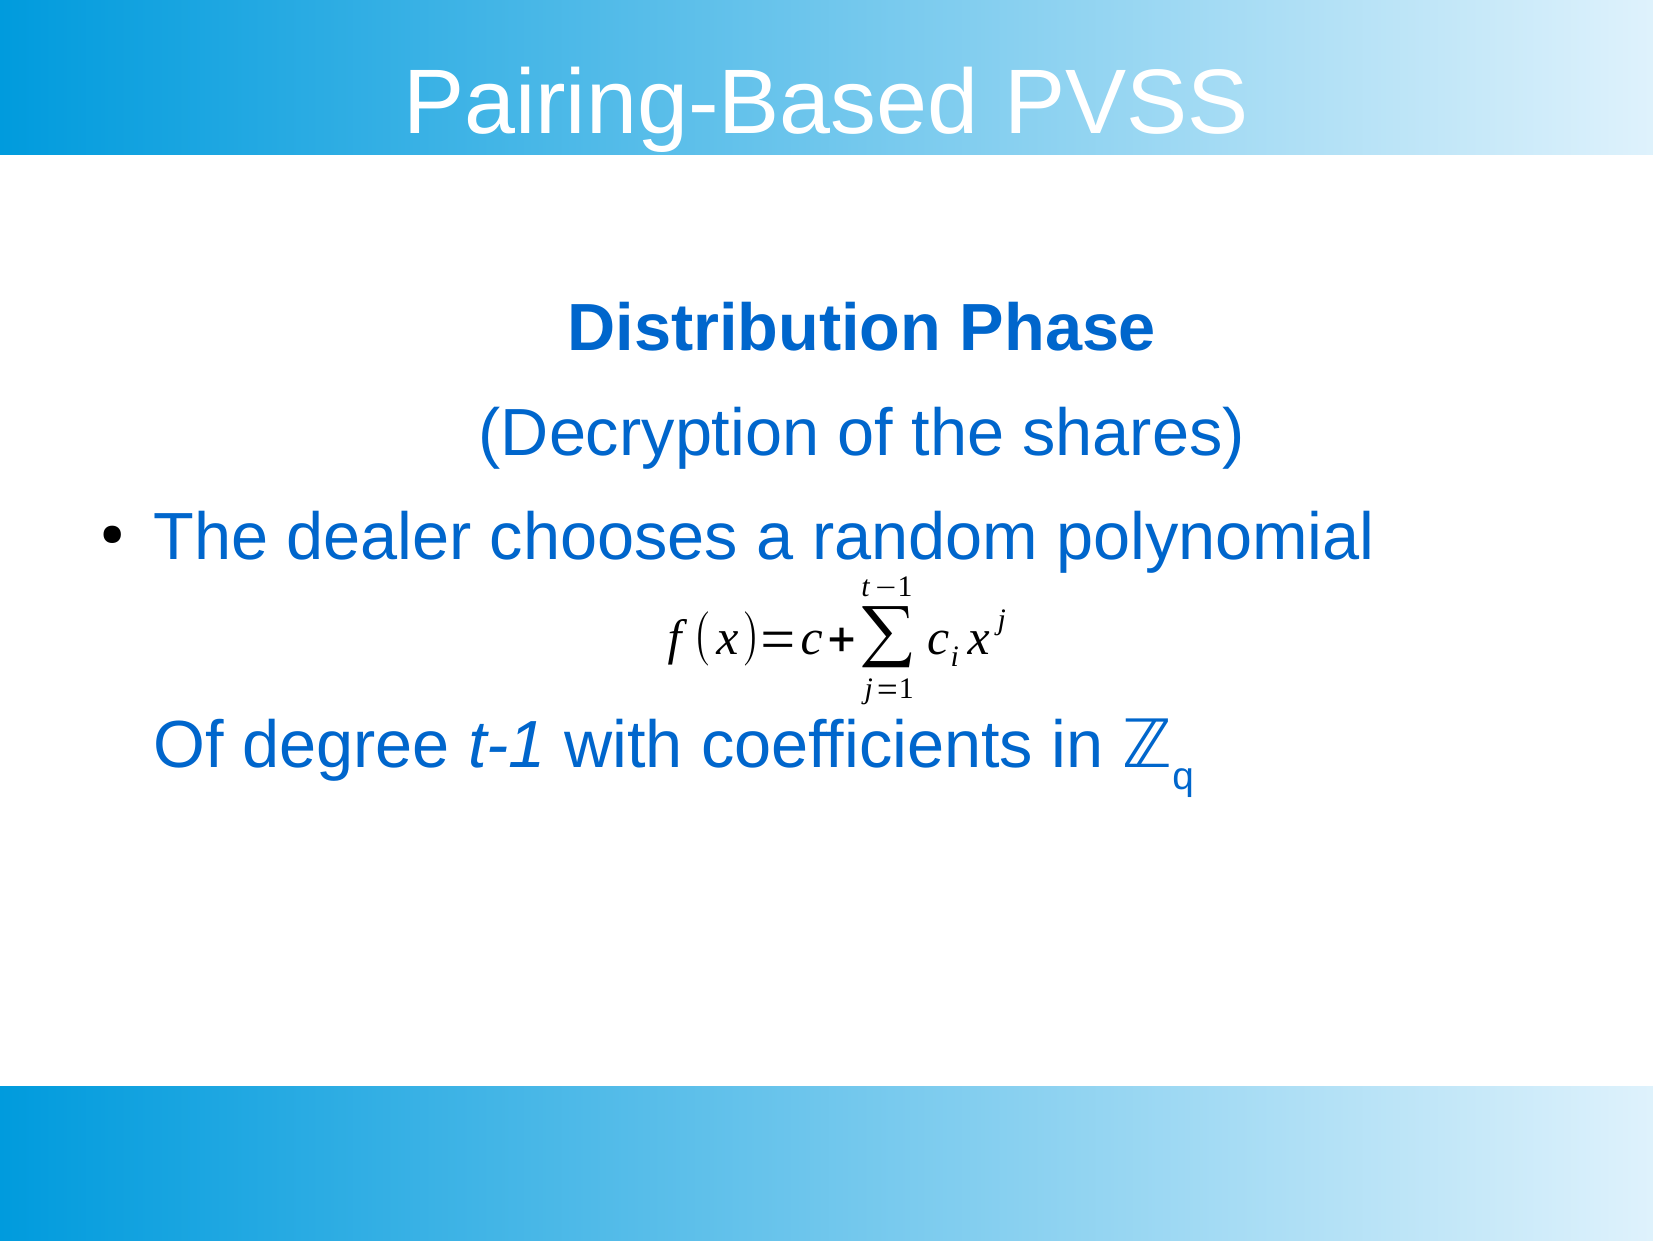

# Pairing-Based PVSS
Distribution Phase
(Decryption of the shares)
The dealer chooses a random polynomial
Of degree t-1 with coefficients in ℤq